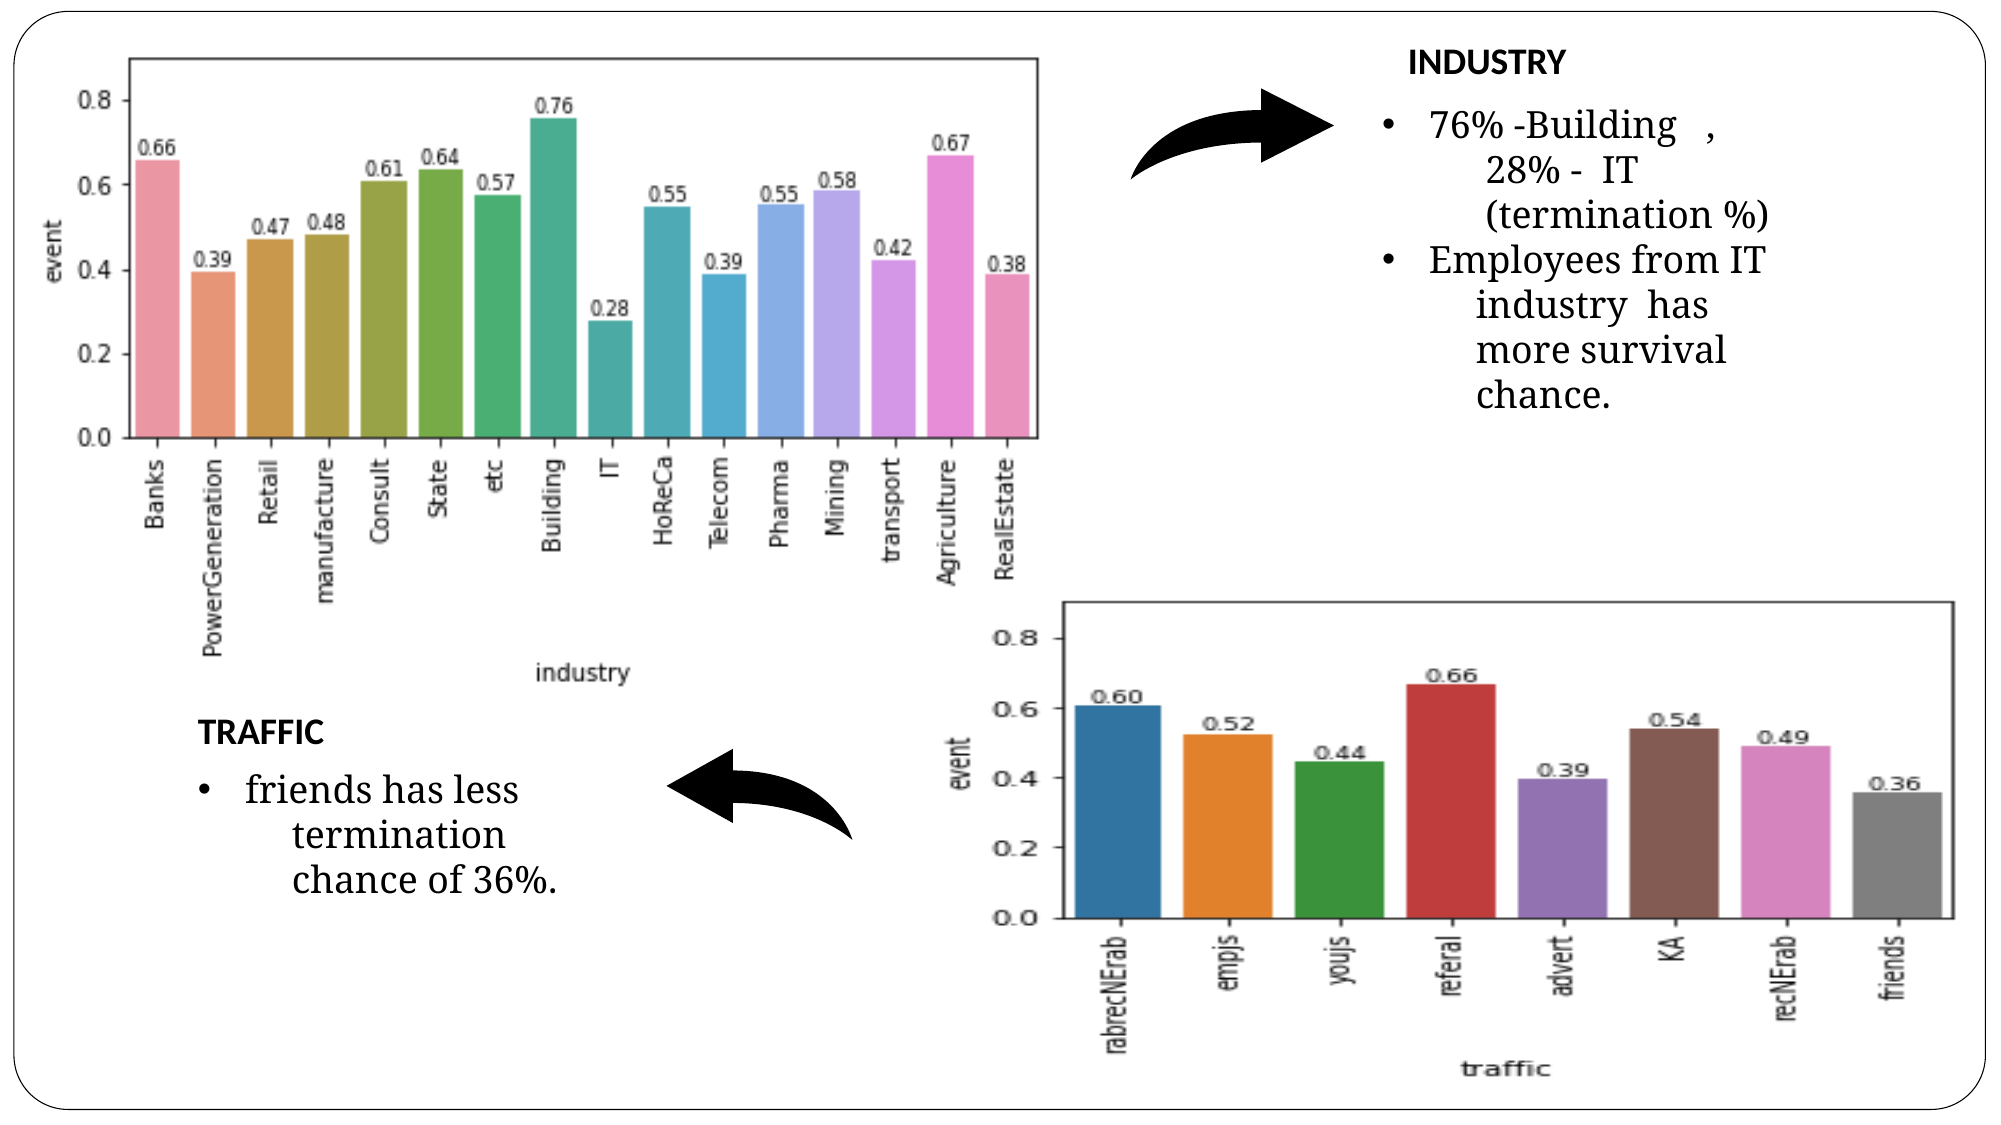

INDUSTRY
76% -Building   ,   28% -  IT   (termination %)
Employees from IT industry  has more survival chance.
TRAFFIC
friends has less termination chance of 36%.